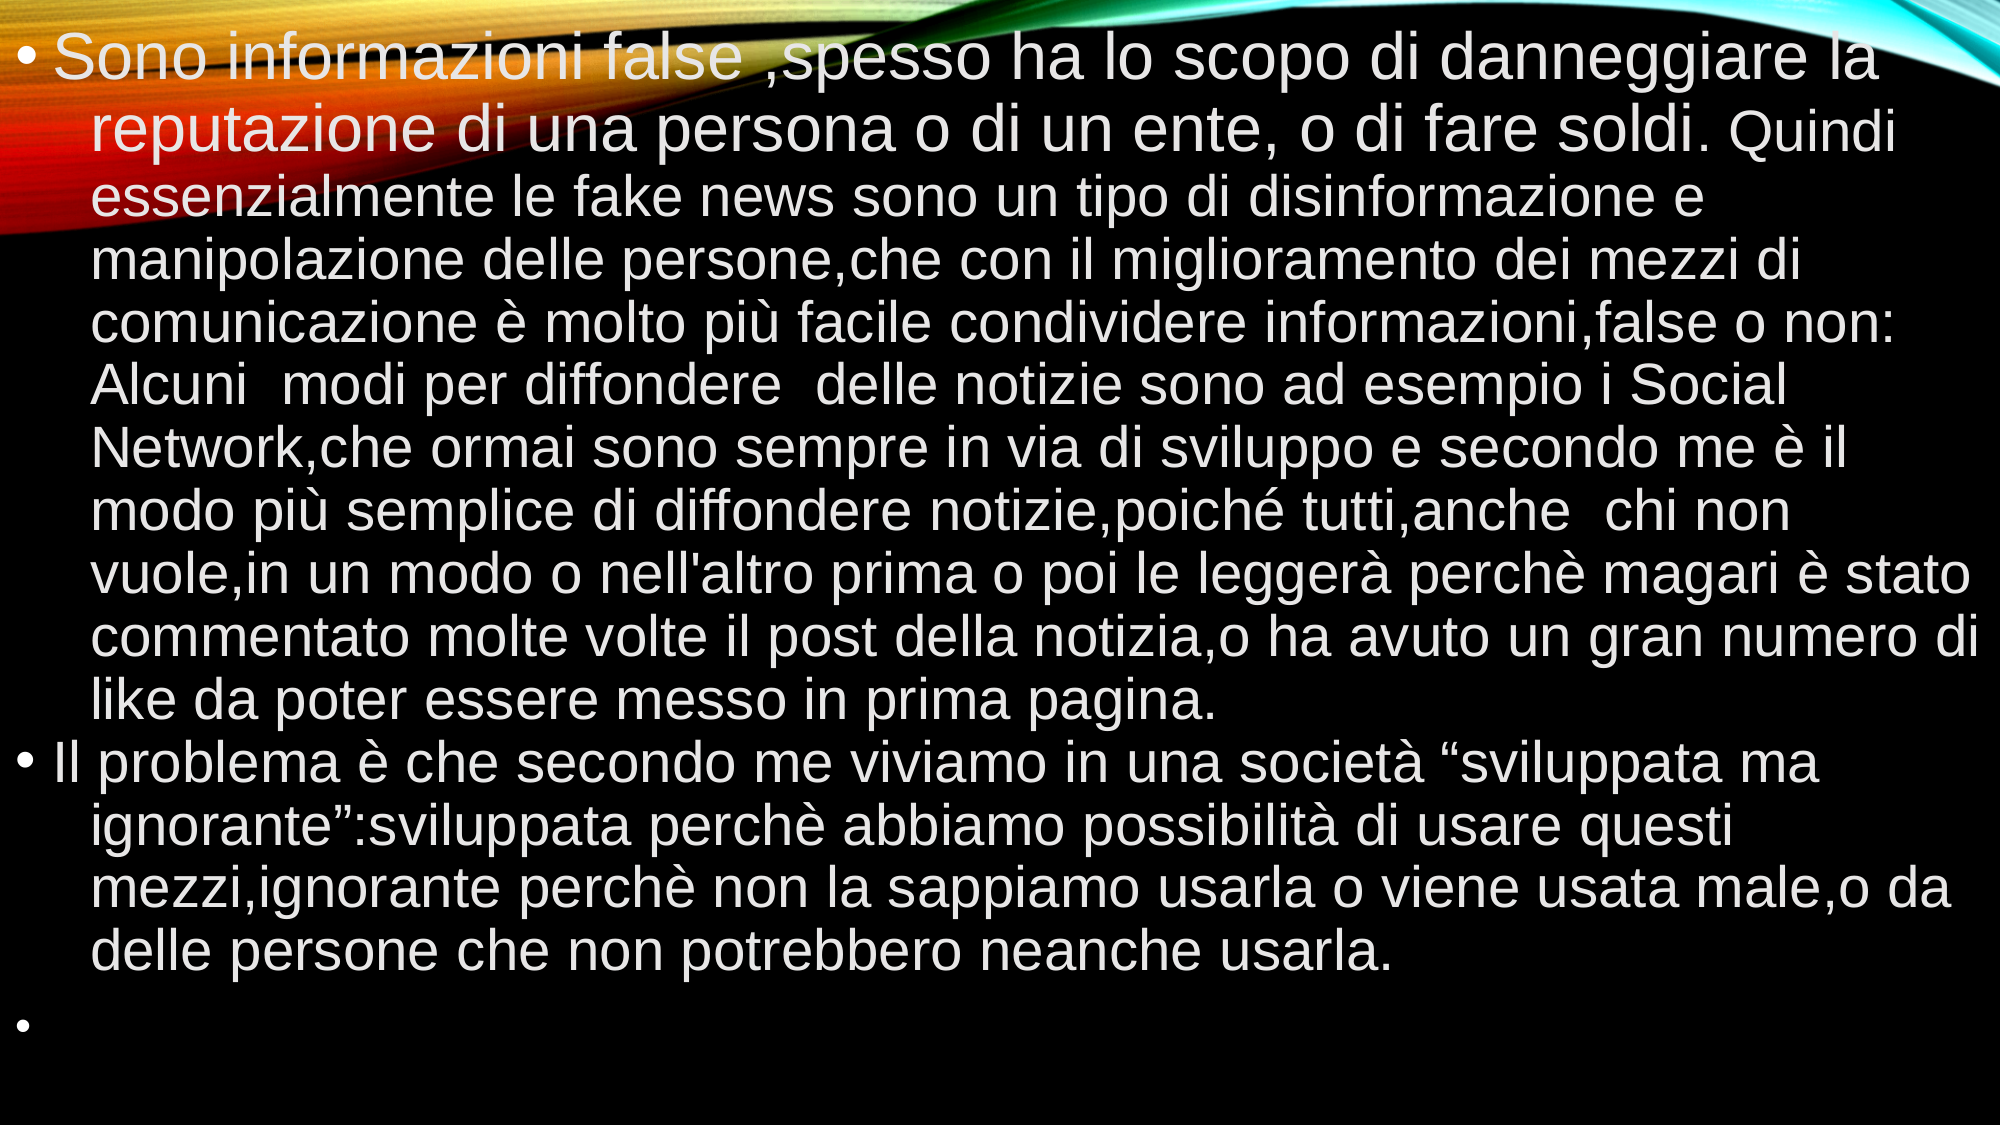

# Sono informazioni false ,spesso ha lo scopo di danneggiare la reputazione di una persona o di un ente, o di fare soldi. Quindi essenzialmente le fake news sono un tipo di disinformazione e manipolazione delle persone,che con il miglioramento dei mezzi di comunicazione è molto più facile condividere informazioni,false o non: Alcuni  modi per diffondere  delle notizie sono ad esempio i Social Network,che ormai sono sempre in via di sviluppo e secondo me è il modo più semplice di diffondere notizie,poiché tutti,anche  chi non vuole,in un modo o nell'altro prima o poi le leggerà perchè magari è stato commentato molte volte il post della notizia,o ha avuto un gran numero di like da poter essere messo in prima pagina.
Il problema è che secondo me viviamo in una società “sviluppata ma ignorante”:sviluppata perchè abbiamo possibilità di usare questi mezzi,ignorante perchè non la sappiamo usarla o viene usata male,o da delle persone che non potrebbero neanche usarla.